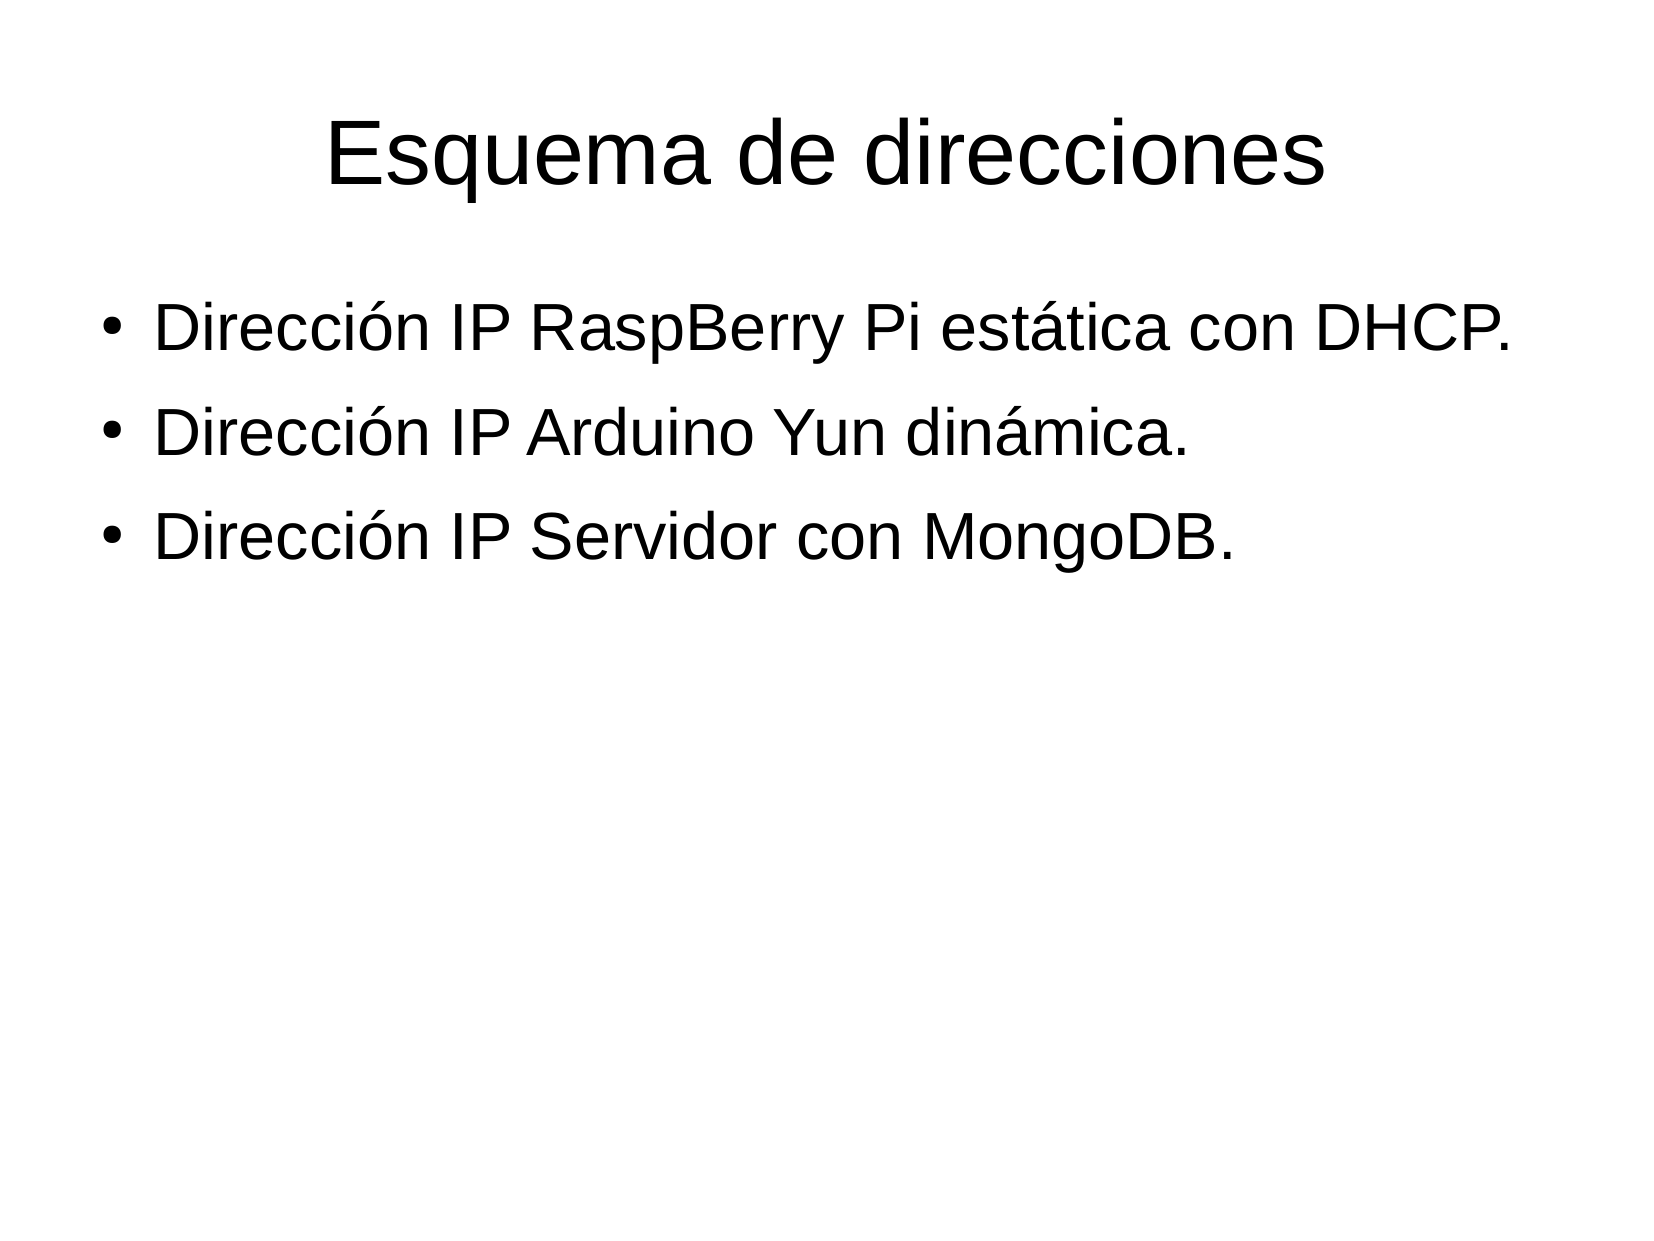

# Esquema de direcciones
Dirección IP RaspBerry Pi estática con DHCP.
Dirección IP Arduino Yun dinámica.
Dirección IP Servidor con MongoDB.